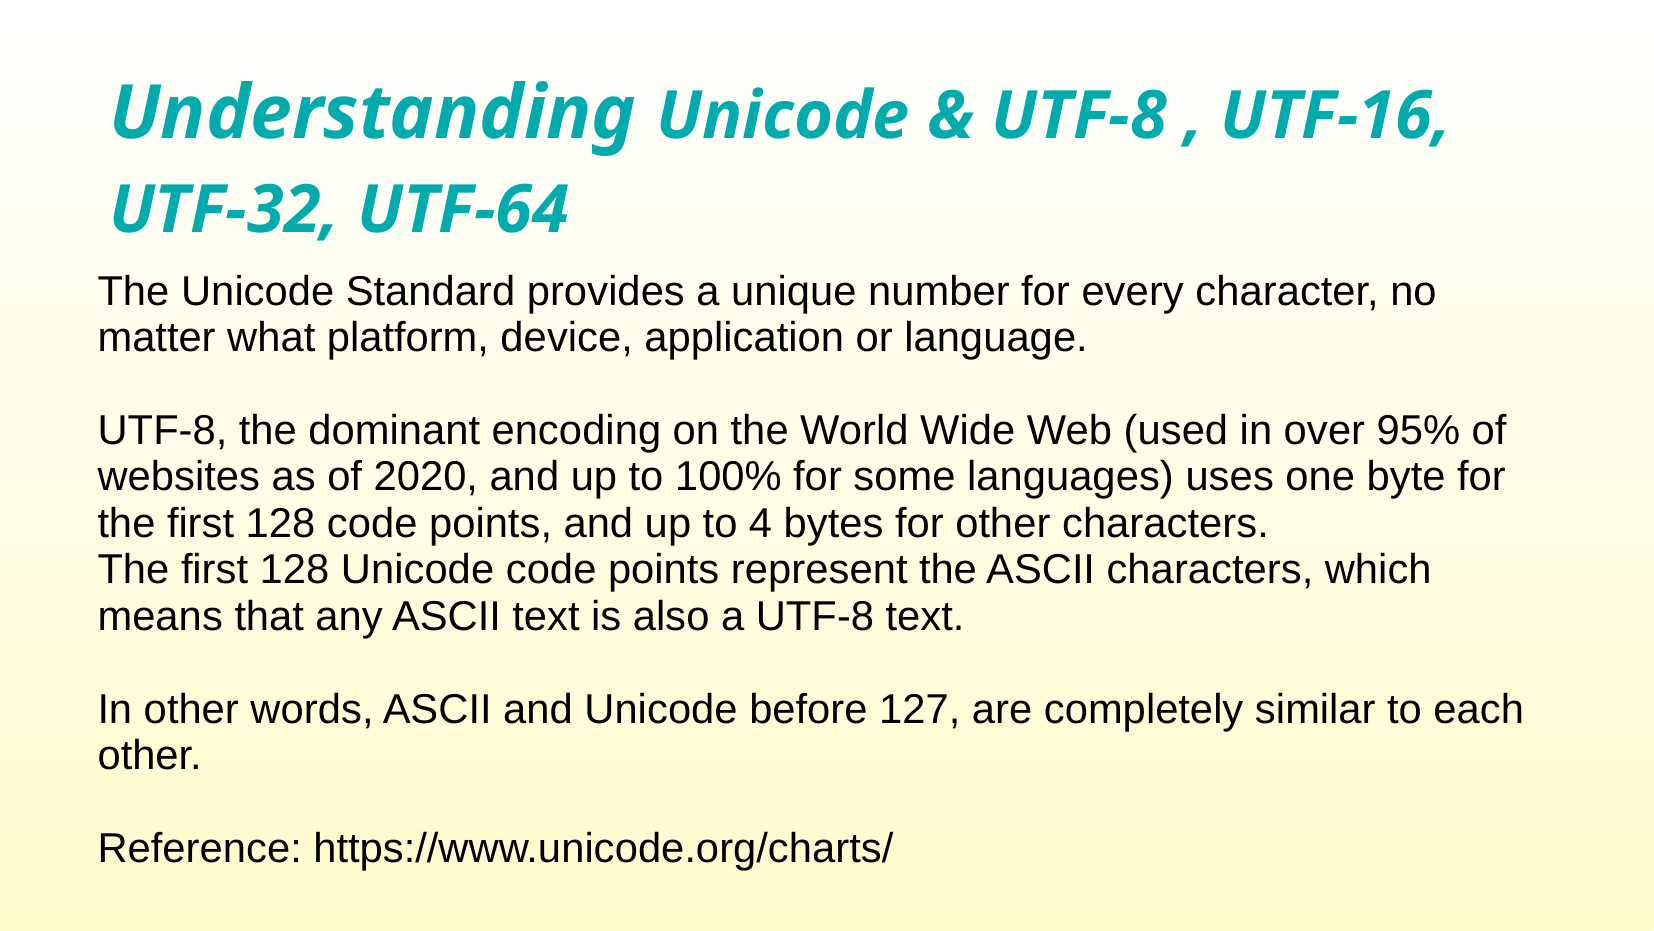

Understanding Unicode & UTF-8 , UTF-16, UTF-32, UTF-64
The Unicode Standard provides a unique number for every character, no matter what platform, device, application or language.
UTF-8, the dominant encoding on the World Wide Web (used in over 95% of websites as of 2020, and up to 100% for some languages) uses one byte for the first 128 code points, and up to 4 bytes for other characters.
The first 128 Unicode code points represent the ASCII characters, which means that any ASCII text is also a UTF-8 text.
In other words, ASCII and Unicode before 127, are completely similar to each other.
Reference: https://www.unicode.org/charts/